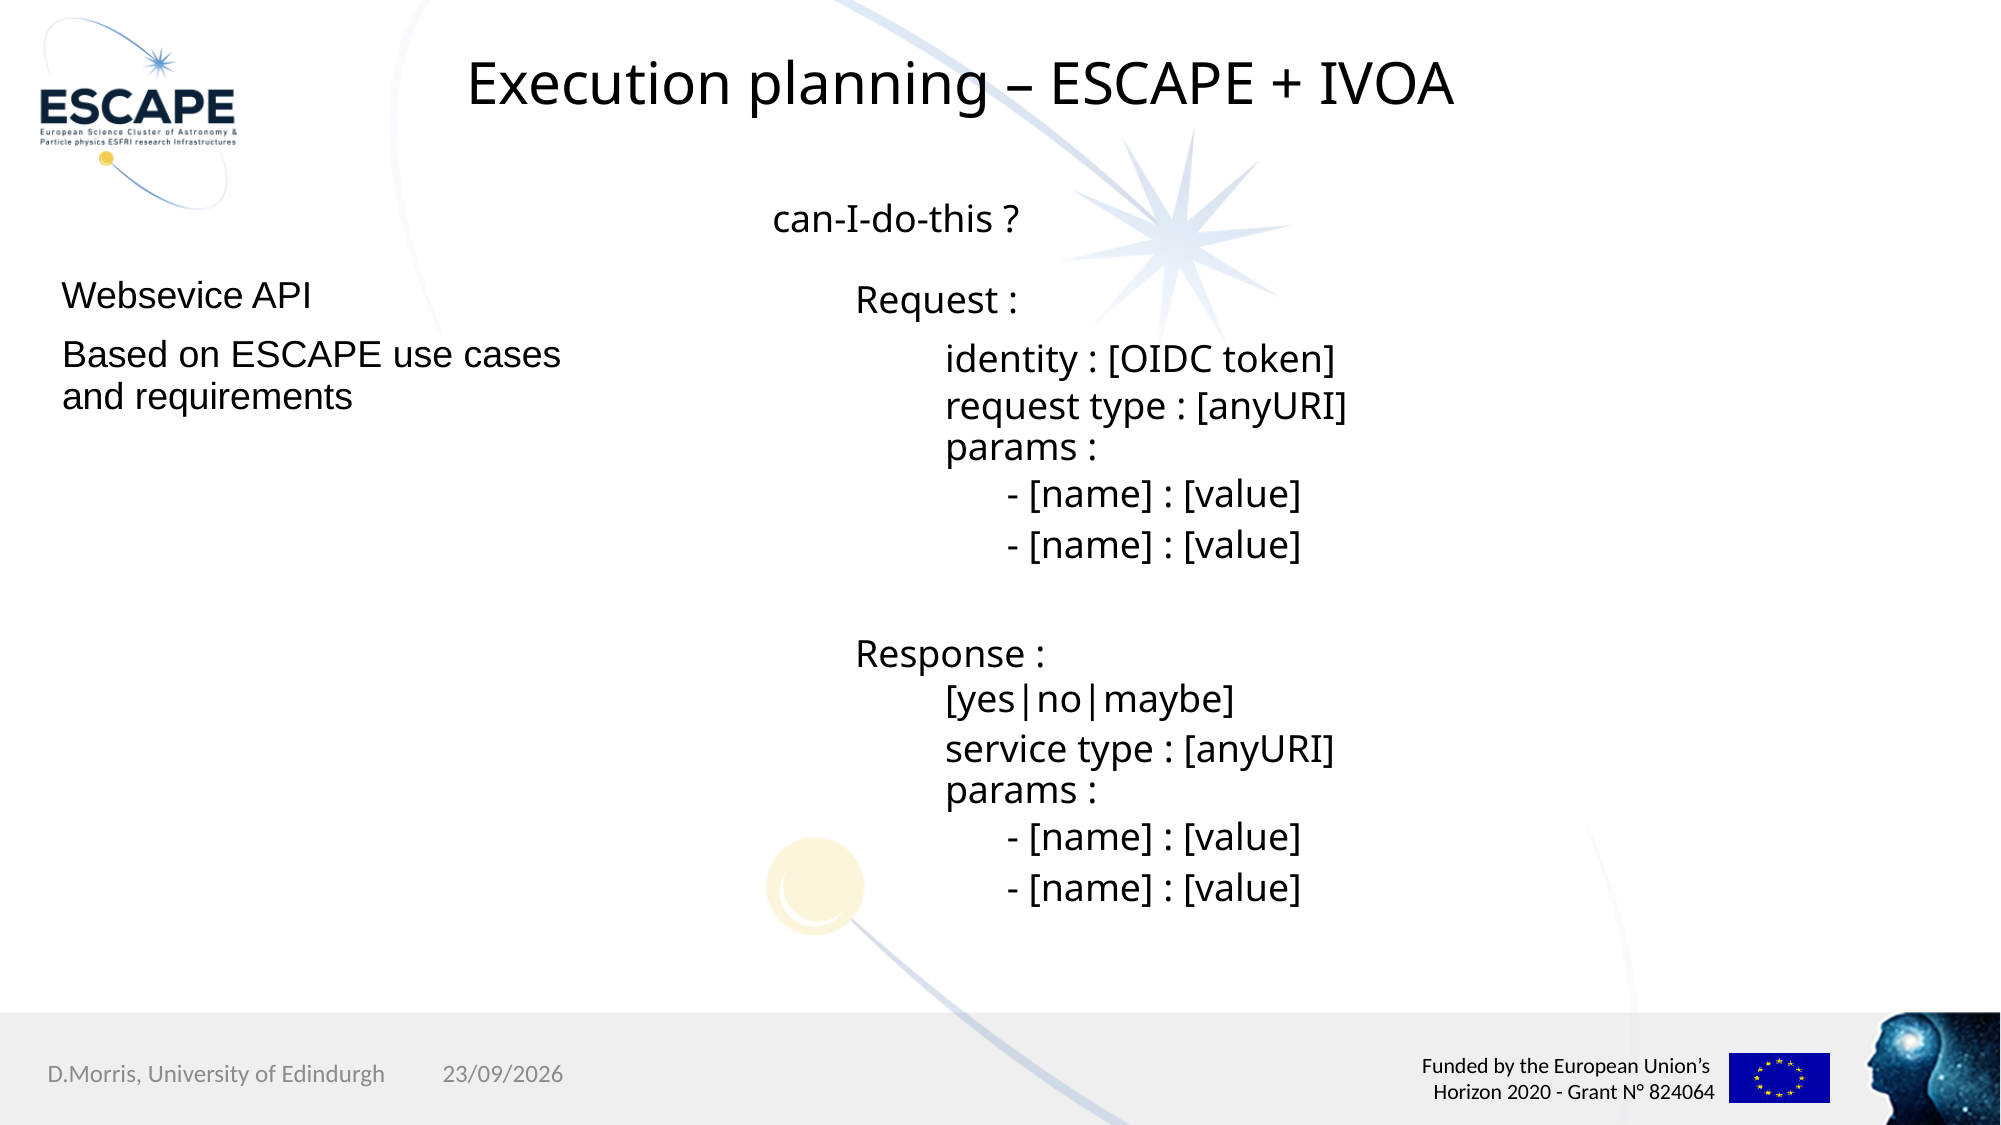

# Execution planning – ESCAPE + IVOA
can-I-do-this ?
Request :
Websevice API
identity : [OIDC token]
Based on ESCAPE use cases and requirements
request type : [anyURI]
params :
- [name] : [value]
- [name] : [value]
Response :
[yes|no|maybe]
service type : [anyURI]
params :
- [name] : [value]
- [name] : [value]
D.Morris, University of Edindurgh